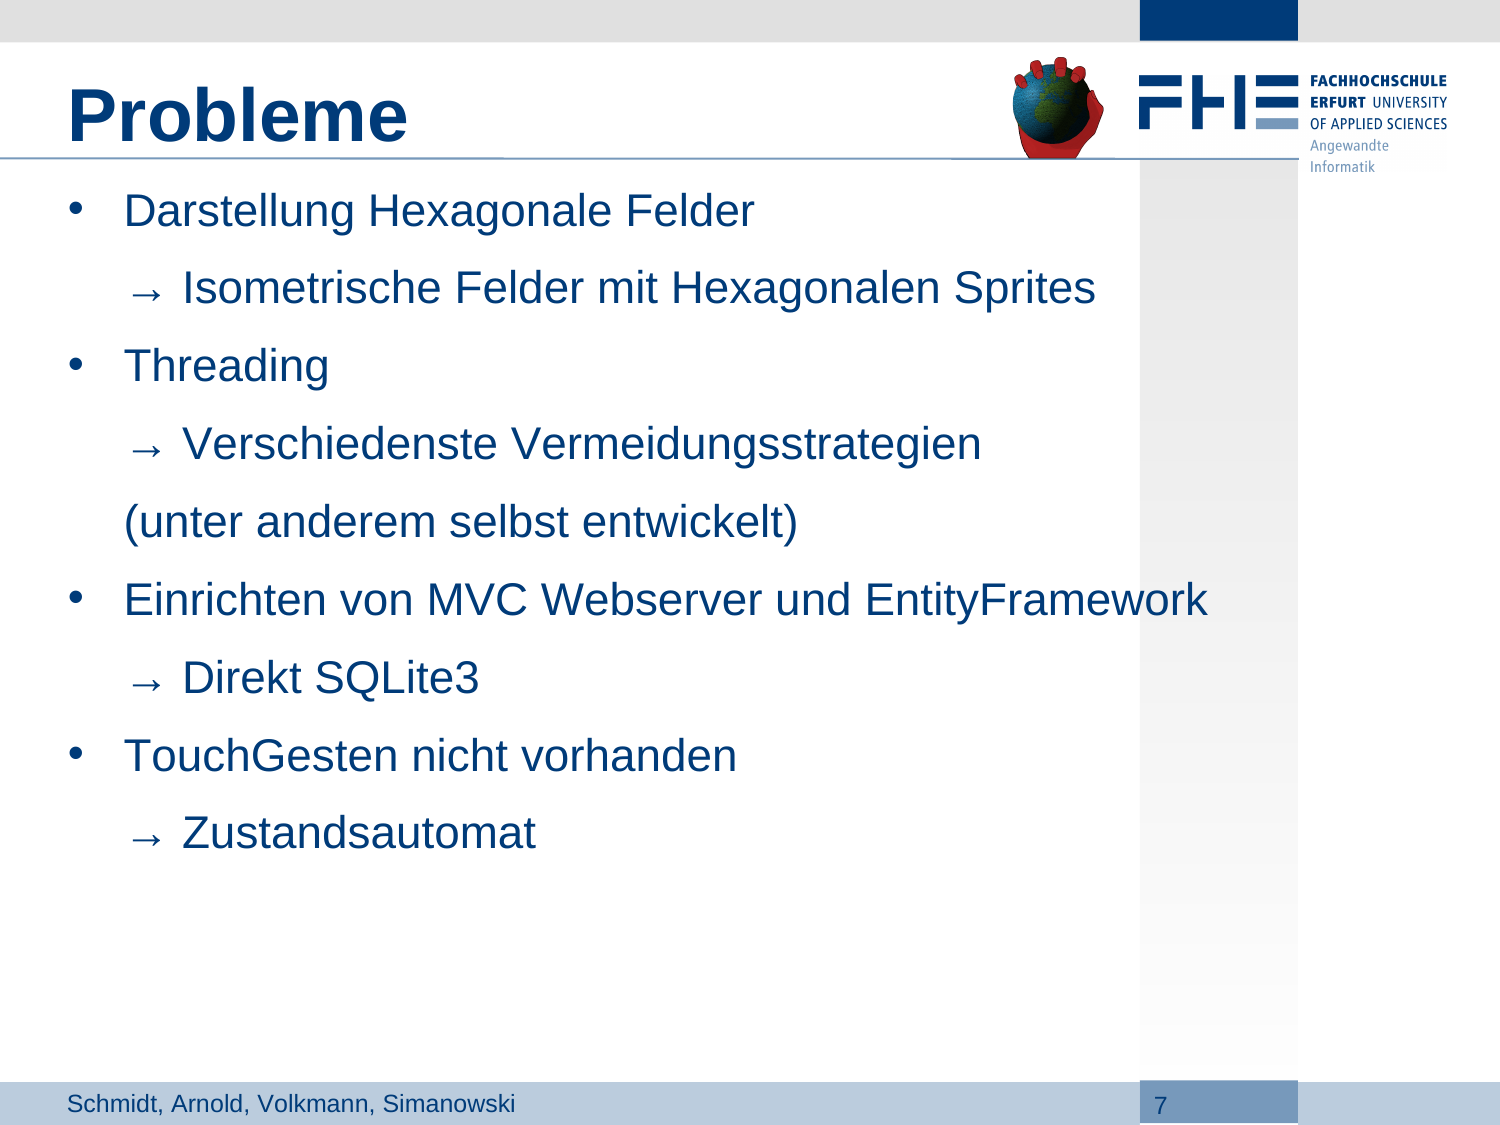

# Probleme
Darstellung Hexagonale Felder
→ Isometrische Felder mit Hexagonalen Sprites
Threading
→ Verschiedenste Vermeidungsstrategien
(unter anderem selbst entwickelt)
Einrichten von MVC Webserver und EntityFramework
→ Direkt SQLite3
TouchGesten nicht vorhanden
→ Zustandsautomat